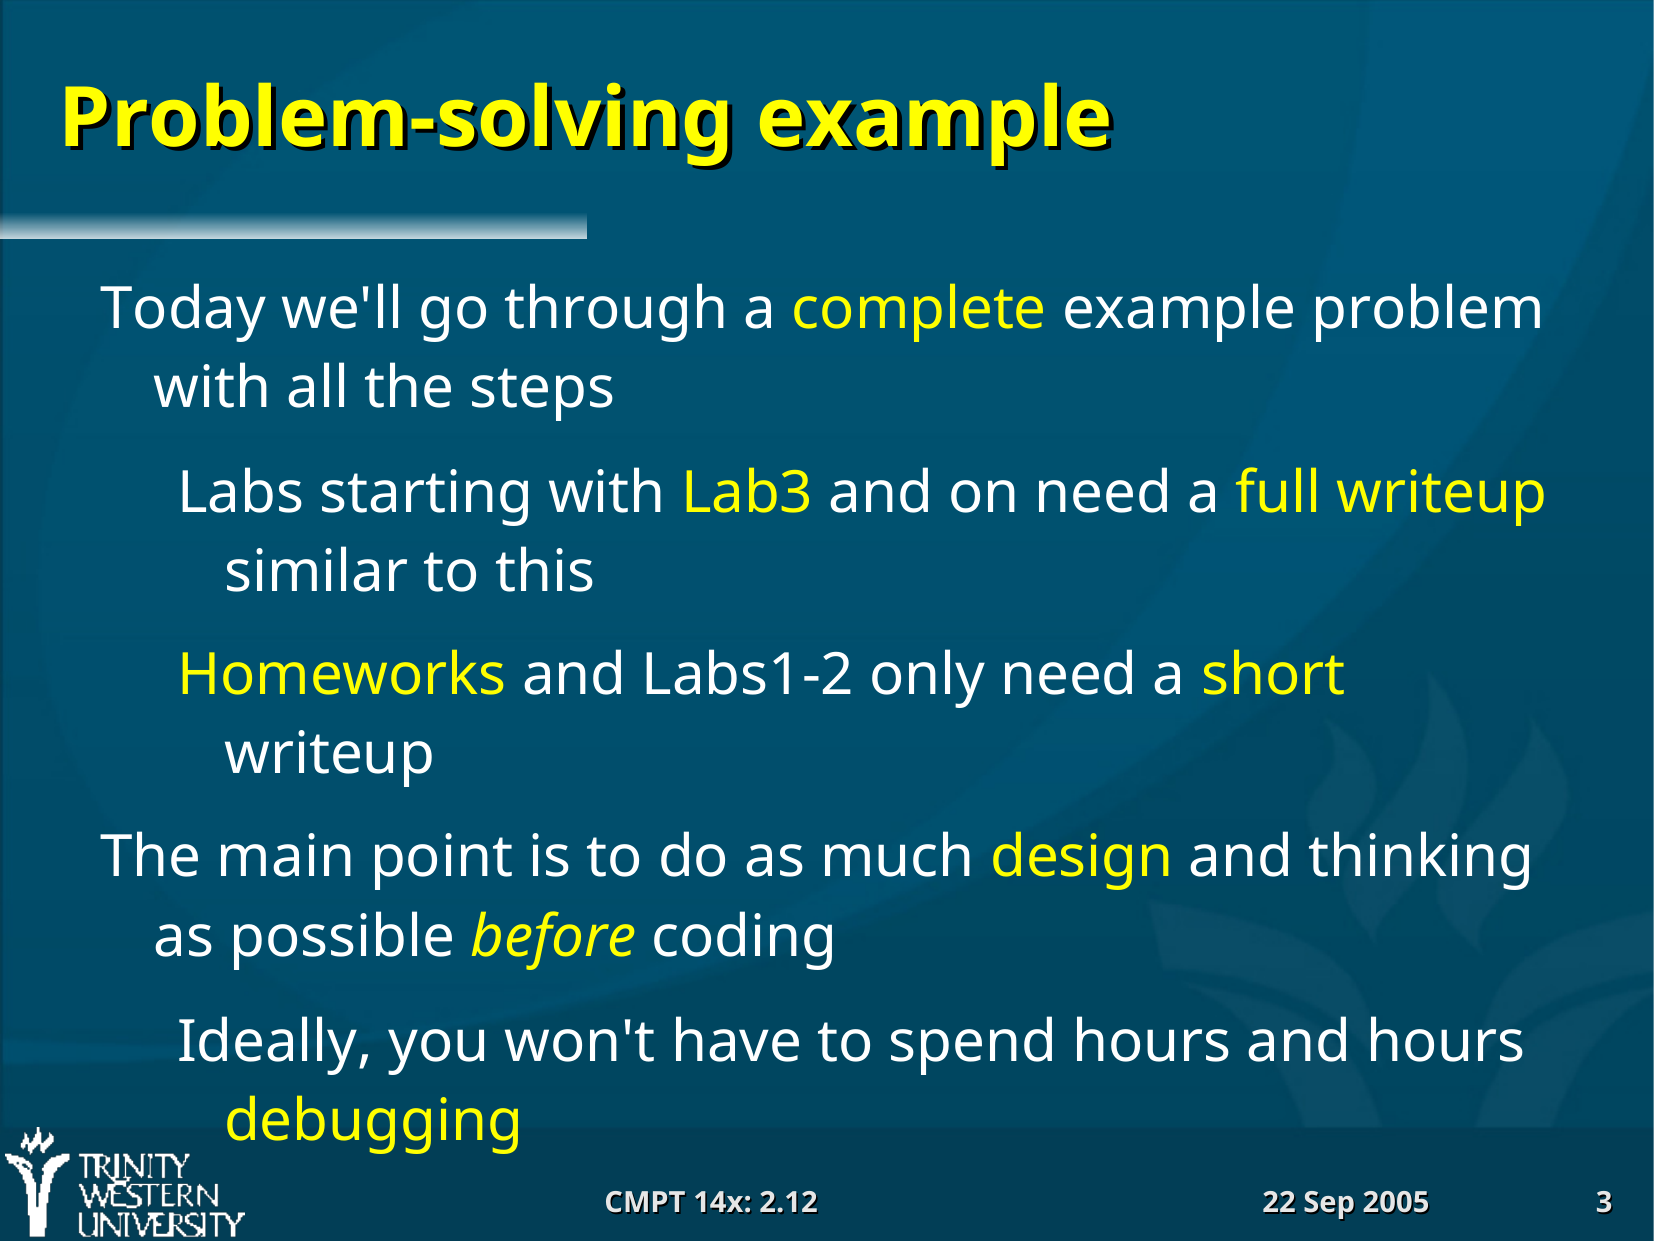

# Problem-solving example
Today we'll go through a complete example problem with all the steps
Labs starting with Lab3 and on need a full writeup similar to this
Homeworks and Labs1-2 only need a short writeup
The main point is to do as much design and thinking as possible before coding
Ideally, you won't have to spend hours and hours debugging
CMPT 14x: 2.12
22 Sep 2005
3